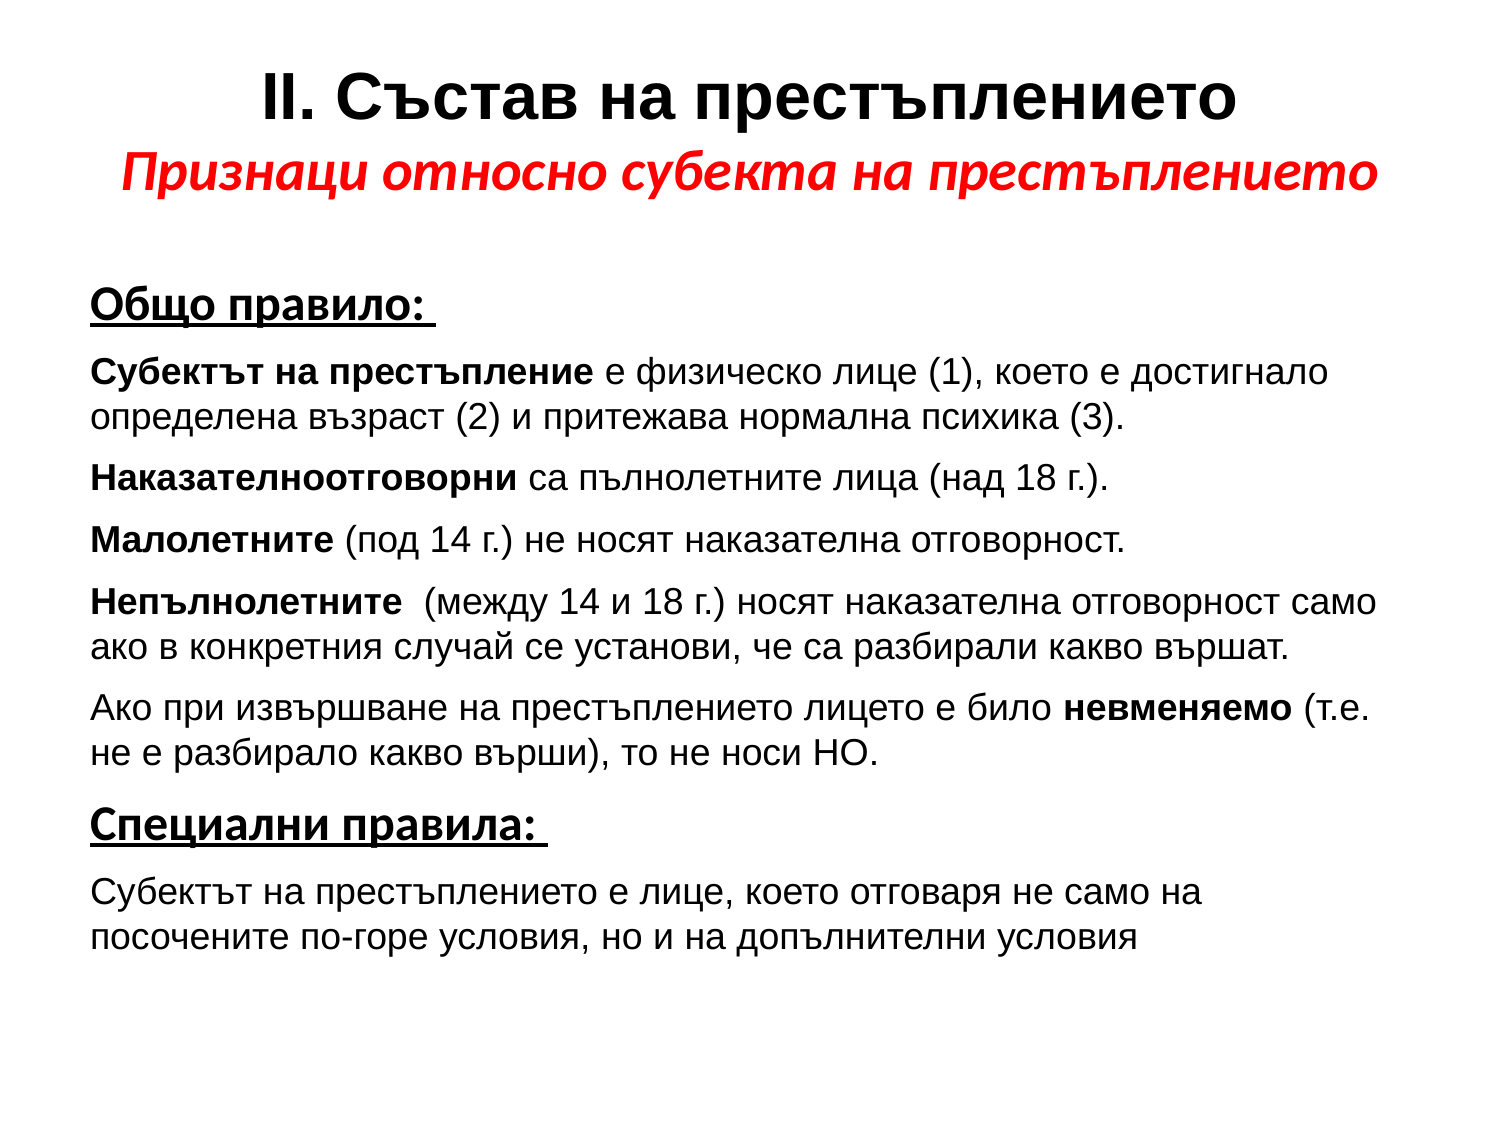

# II. Състав на престъплението Признаци относно субекта на престъплението
Общо правило:
Субектът на престъпление е физическо лице (1), което е достигнало определена възраст (2) и притежава нормална психика (3).
Наказателноотговорни са пълнолетните лица (над 18 г.).
Малолетните (под 14 г.) не носят наказателна отговорност.
Непълнолетните (между 14 и 18 г.) носят наказателна отговорност само ако в конкретния случай се установи, че са разбирали какво вършат.
Ако при извършване на престъплението лицето е било невменяемо (т.е. не е разбирало какво върши), то не носи НО.
Специални правила:
Субектът на престъплението е лице, което отговаря не само на посочените по-горе условия, но и на допълнителни условия